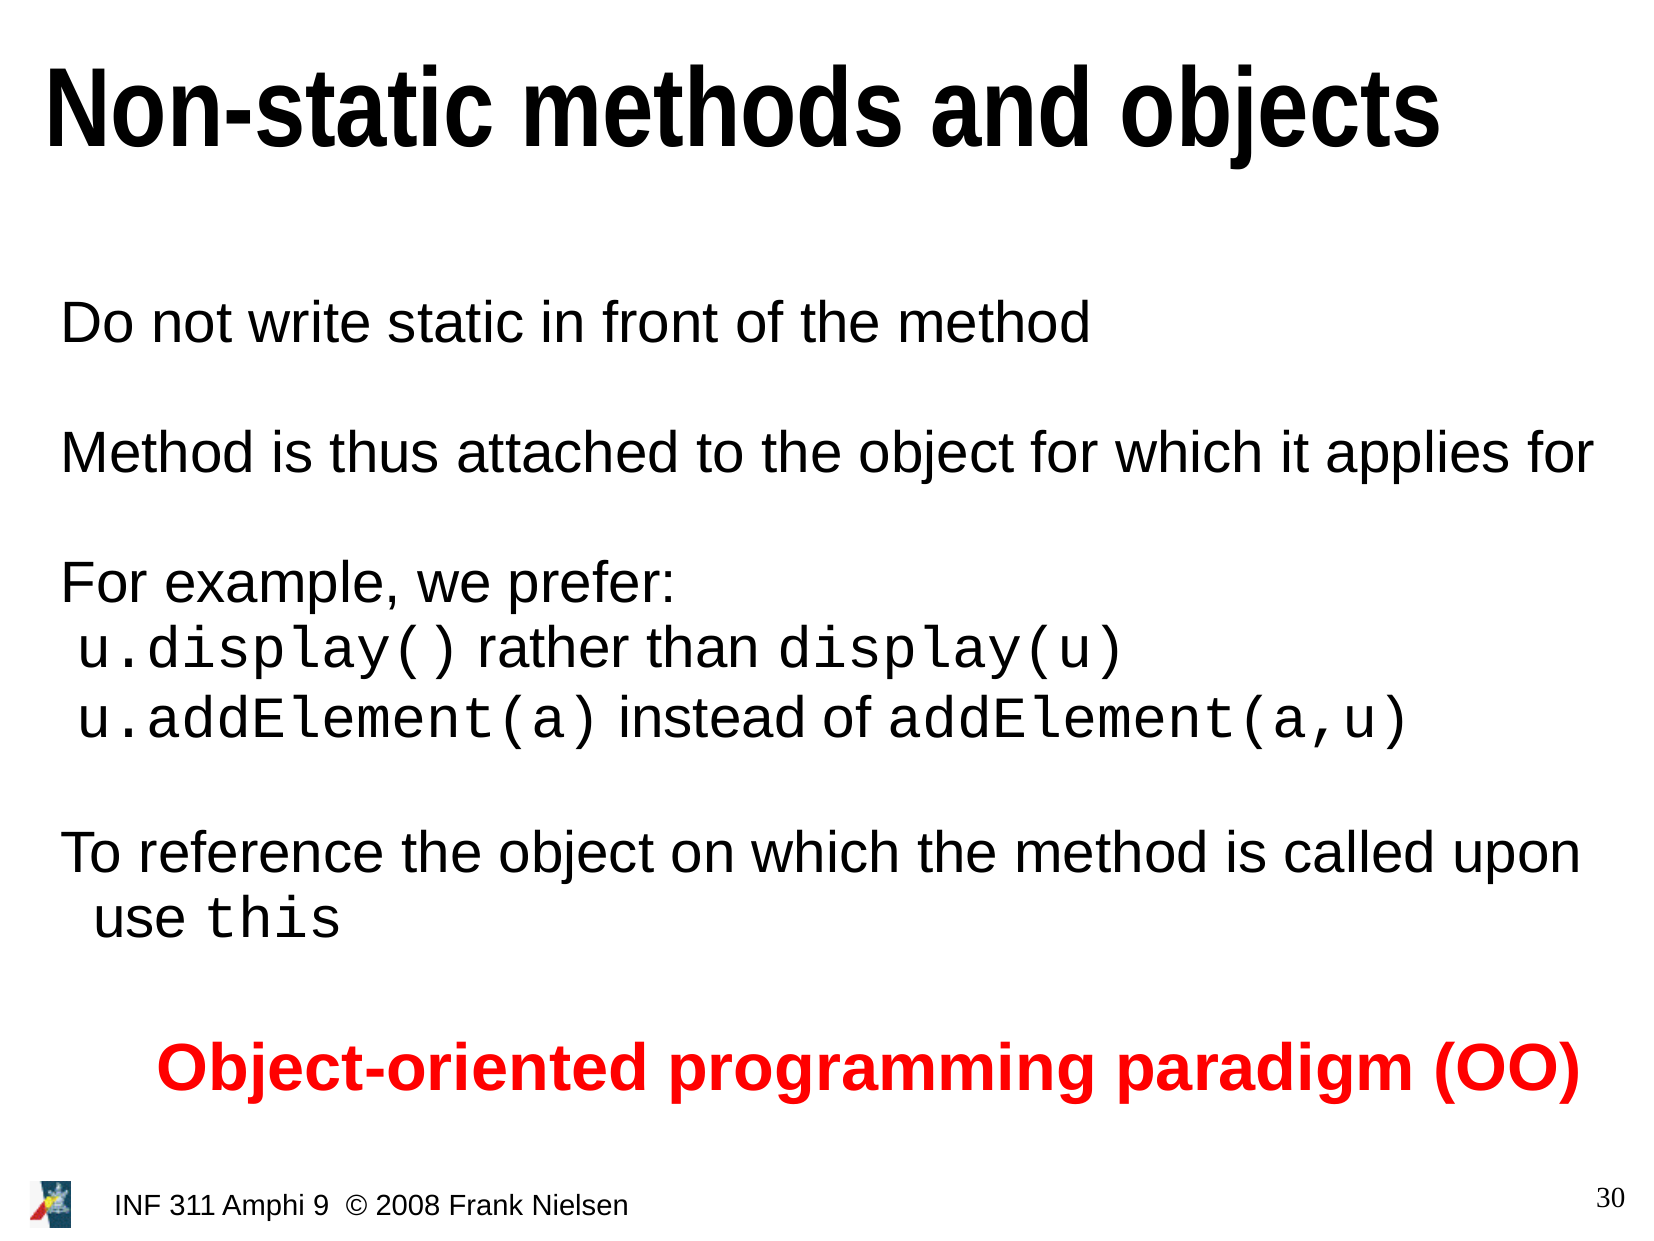

Non-static methods and objects
 Do not write static in front of the method
 Method is thus attached to the object for which it applies for
 For example, we prefer:
 u.display() rather than display(u)
 u.addElement(a) instead of addElement(a,u)
 To reference the object on which the method is called upon
 use this
Object-oriented programming paradigm (OO)